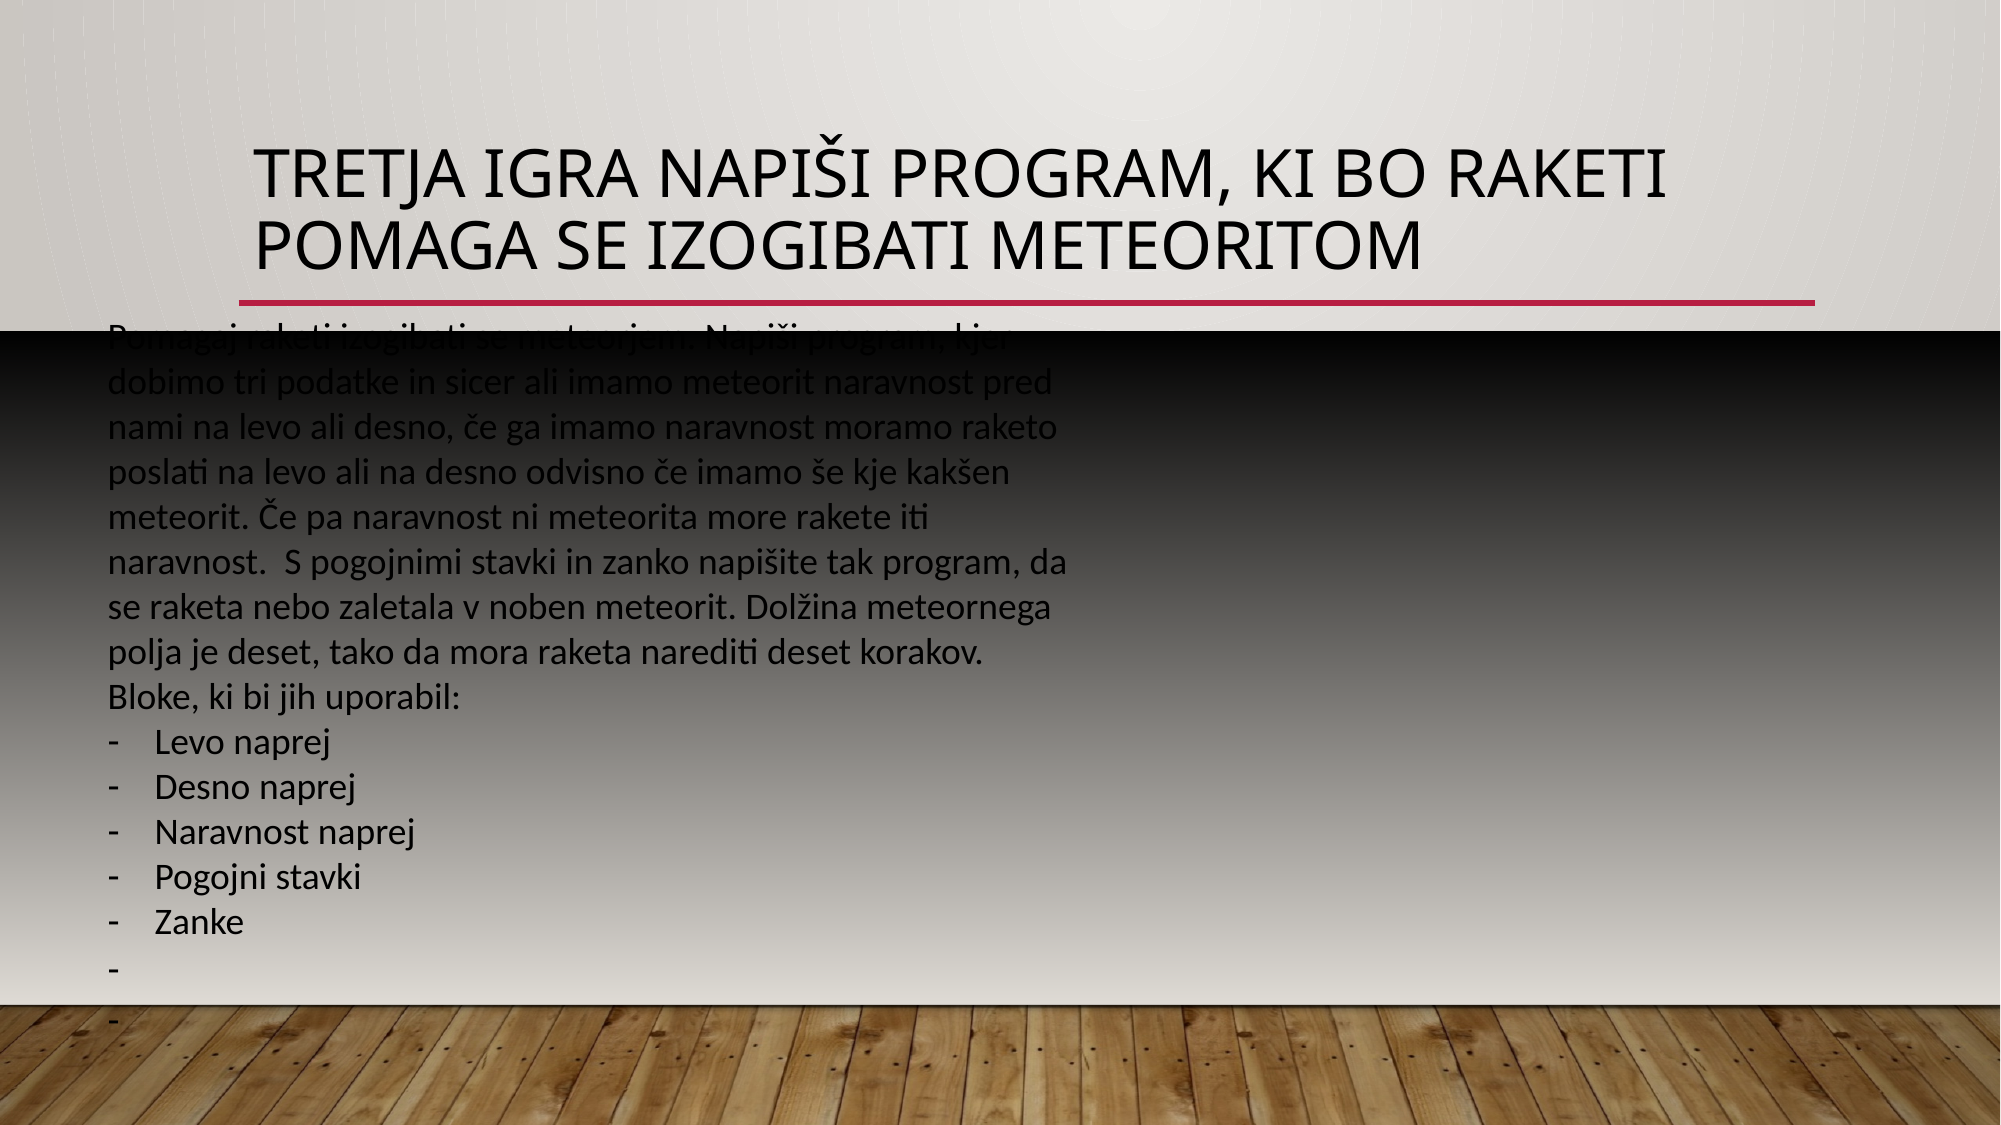

# Tretja Igra Napiši program, ki bo raketi pomaga se izogibati meteoritom
Pomagaj raketi izogibati se meteorjem. Napiši program, kjer dobimo tri podatke in sicer ali imamo meteorit naravnost pred nami na levo ali desno, če ga imamo naravnost moramo raketo poslati na levo ali na desno odvisno če imamo še kje kakšen meteorit. Če pa naravnost ni meteorita more rakete iti naravnost. S pogojnimi stavki in zanko napišite tak program, da se raketa nebo zaletala v noben meteorit. Dolžina meteornega polja je deset, tako da mora raketa narediti deset korakov.
Bloke, ki bi jih uporabil:
Levo naprej
Desno naprej
Naravnost naprej
Pogojni stavki
Zanke